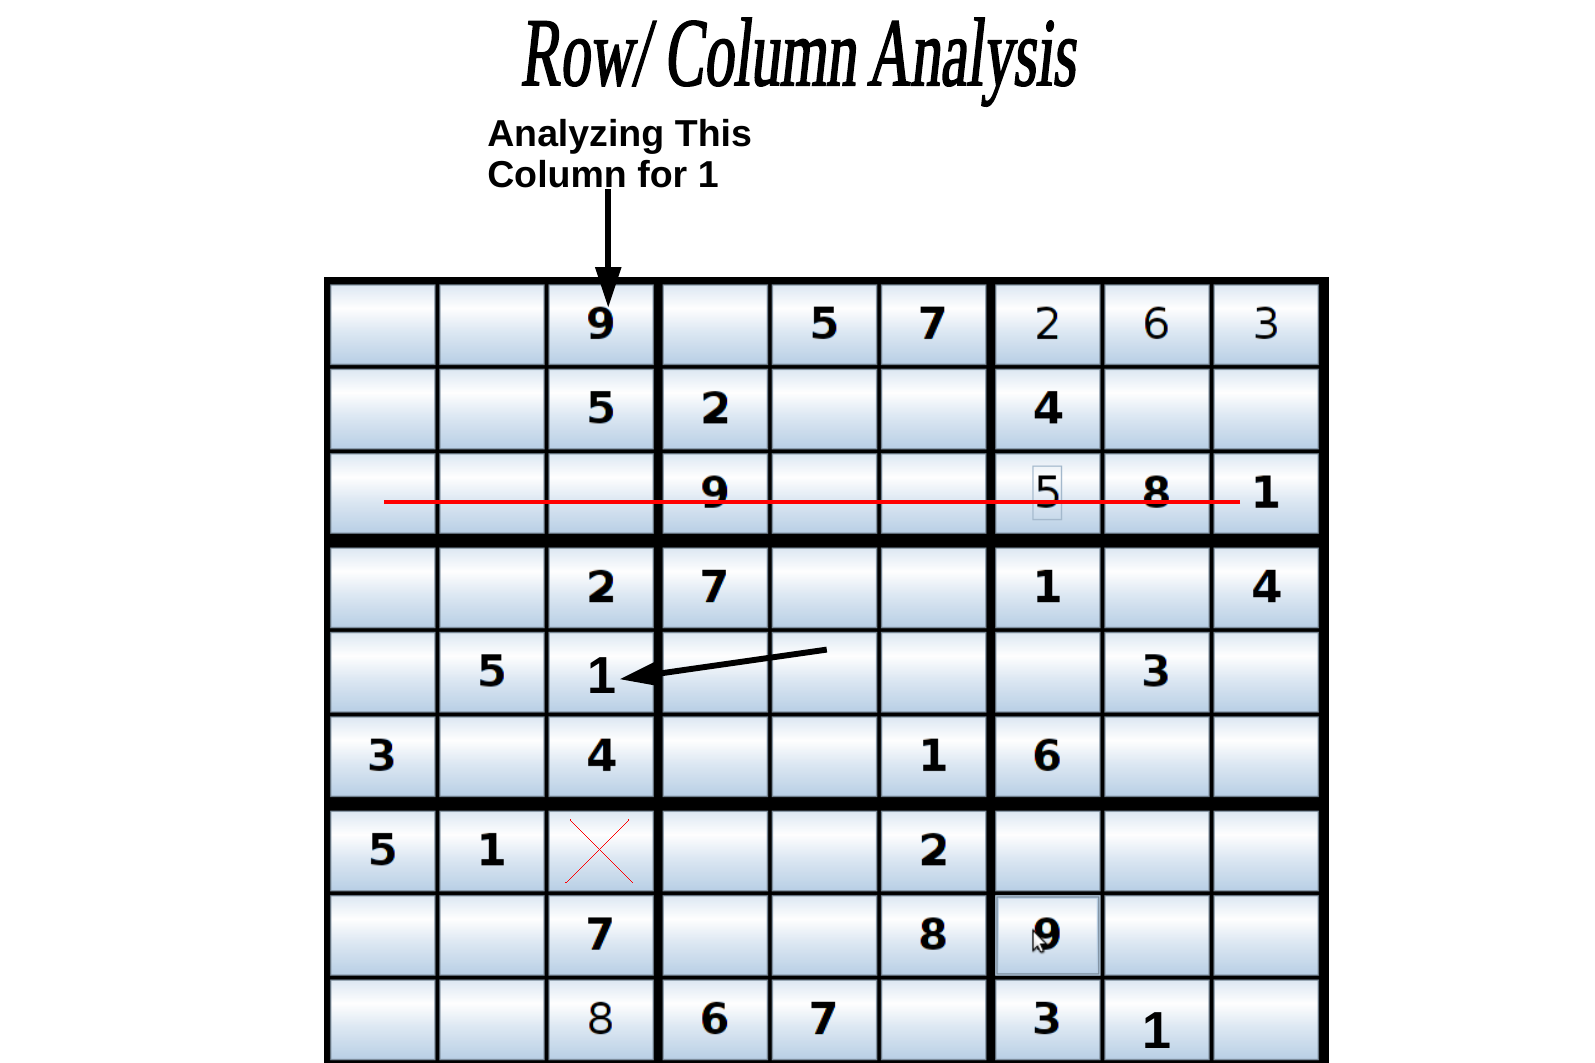

Row/ Column Analysis
Analyzing This
Column for 1
1
1